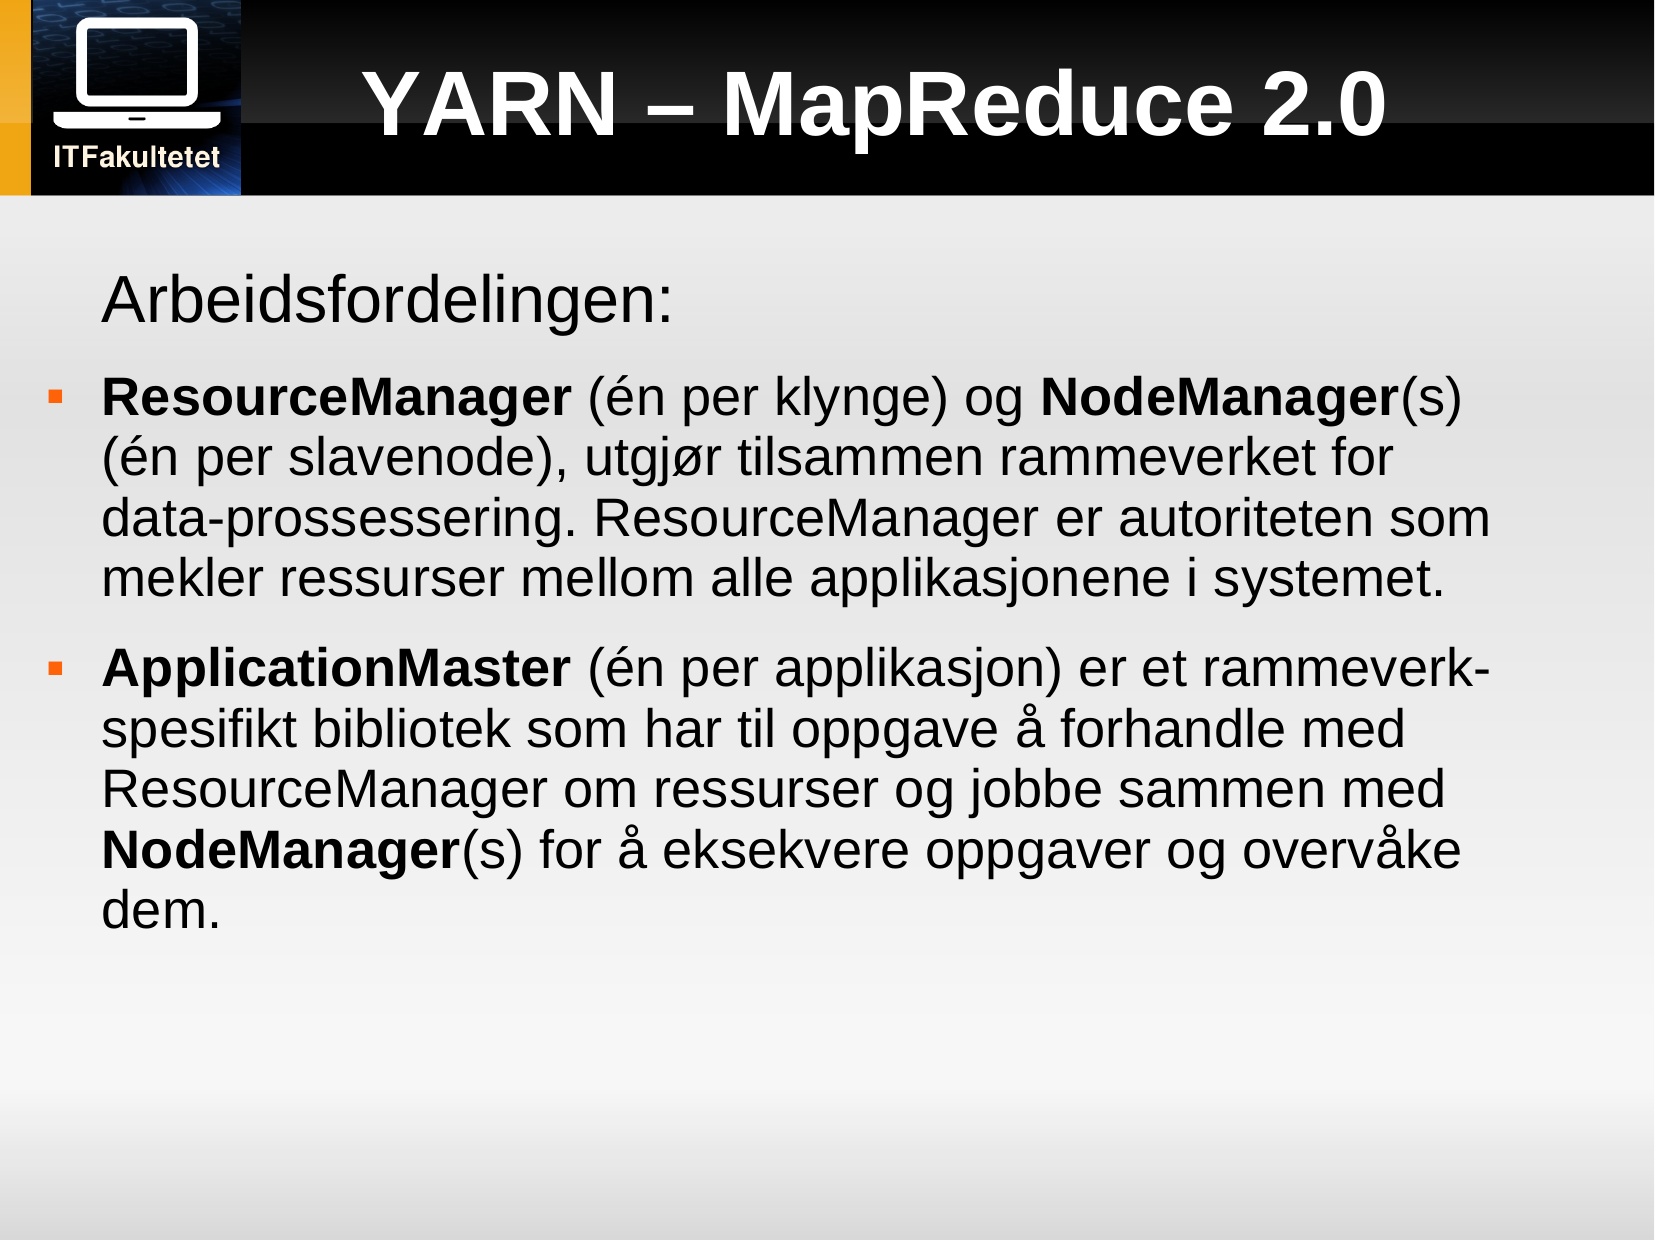

YARN – MapReduce 2.0
Arbeidsfordelingen:
ResourceManager (én per klynge) og NodeManager(s)

(én per slavenode), utgjør tilsammen rammeverket for
data-prossessering. ResourceManager er autoriteten som
mekler ressurser mellom alle applikasjonene i systemet.
ApplicationMaster (én per applikasjon) er et rammeverk-

spesifikt bibliotek som har til oppgave å forhandle med
ResourceManager om ressurser og jobbe sammen med
NodeManager(s) for å eksekvere oppgaver og overvåke
dem.